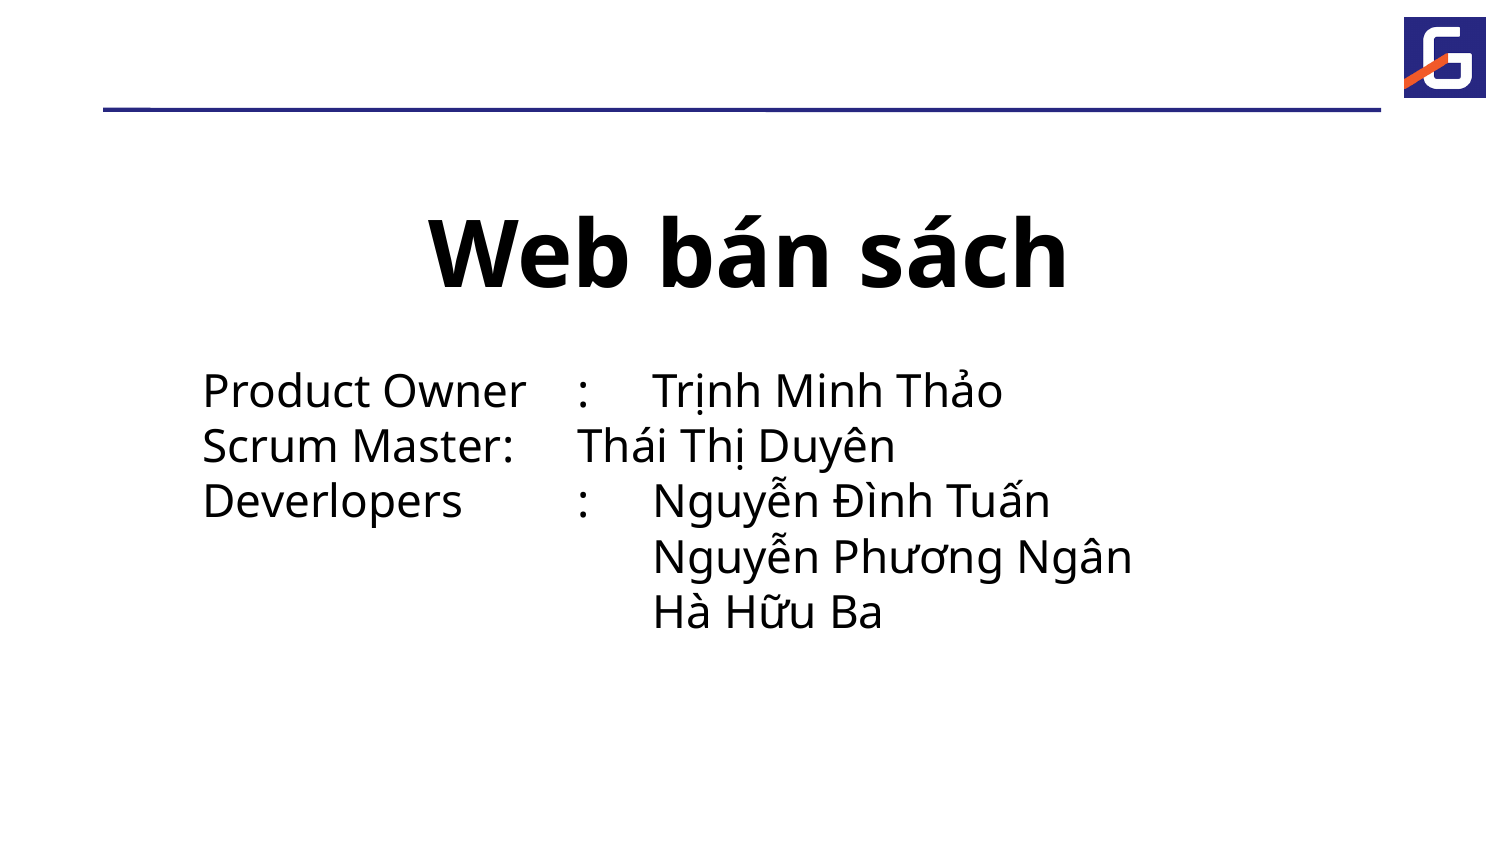

# Web bán sách
Product Owner	:	Trịnh Minh Thảo
Scrum Master	:	Thái Thị Duyên
Deverlopers		:	Nguyễn Đình Tuấn
				 		Nguyễn Phương Ngân
						Hà Hữu Ba